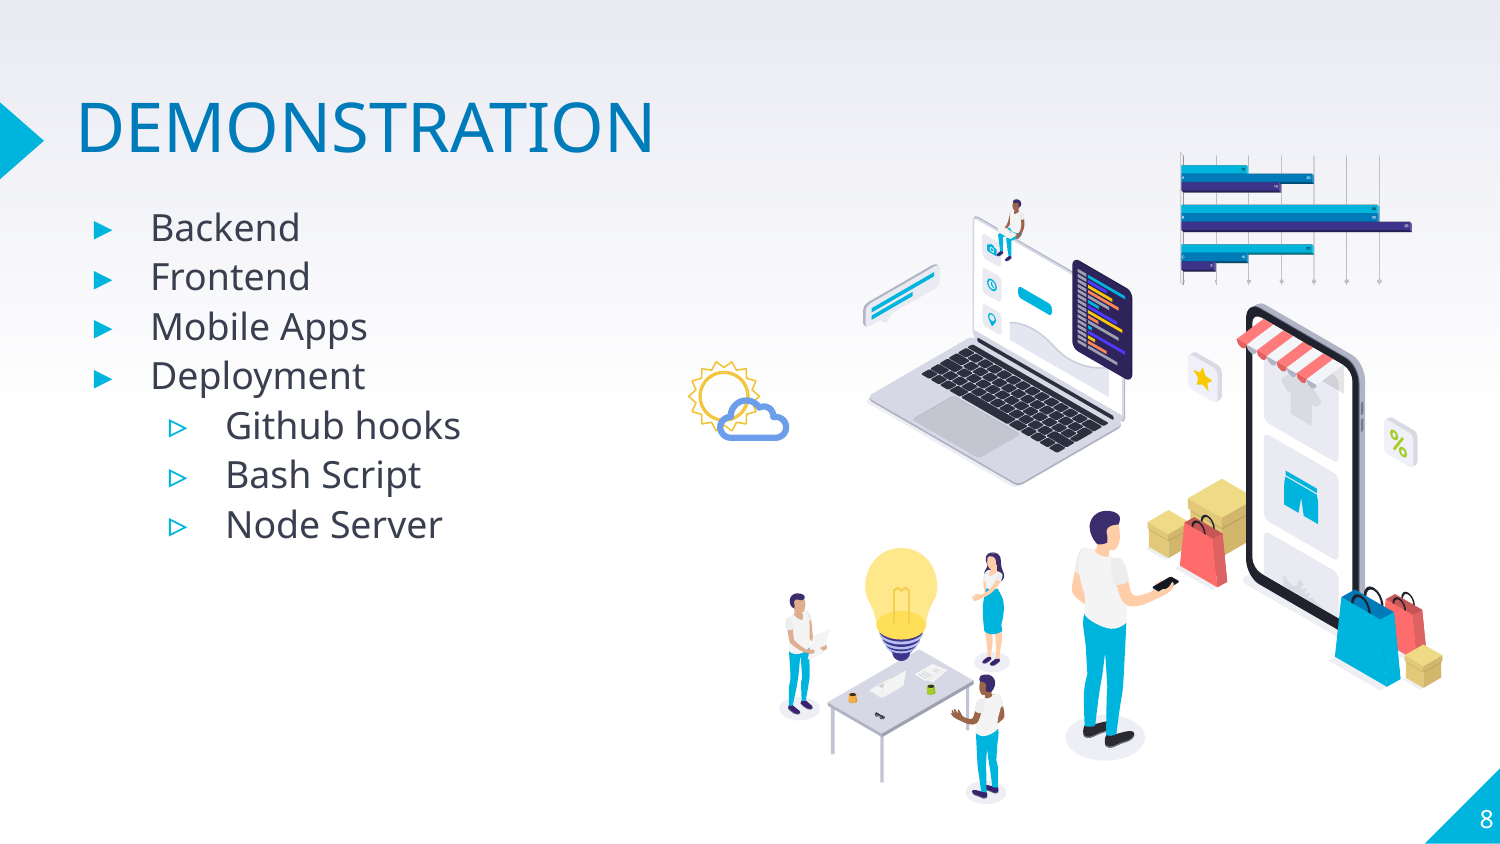

# DEMONSTRATION
Backend
Frontend
Mobile Apps
Deployment
Github hooks
Bash Script
Node Server